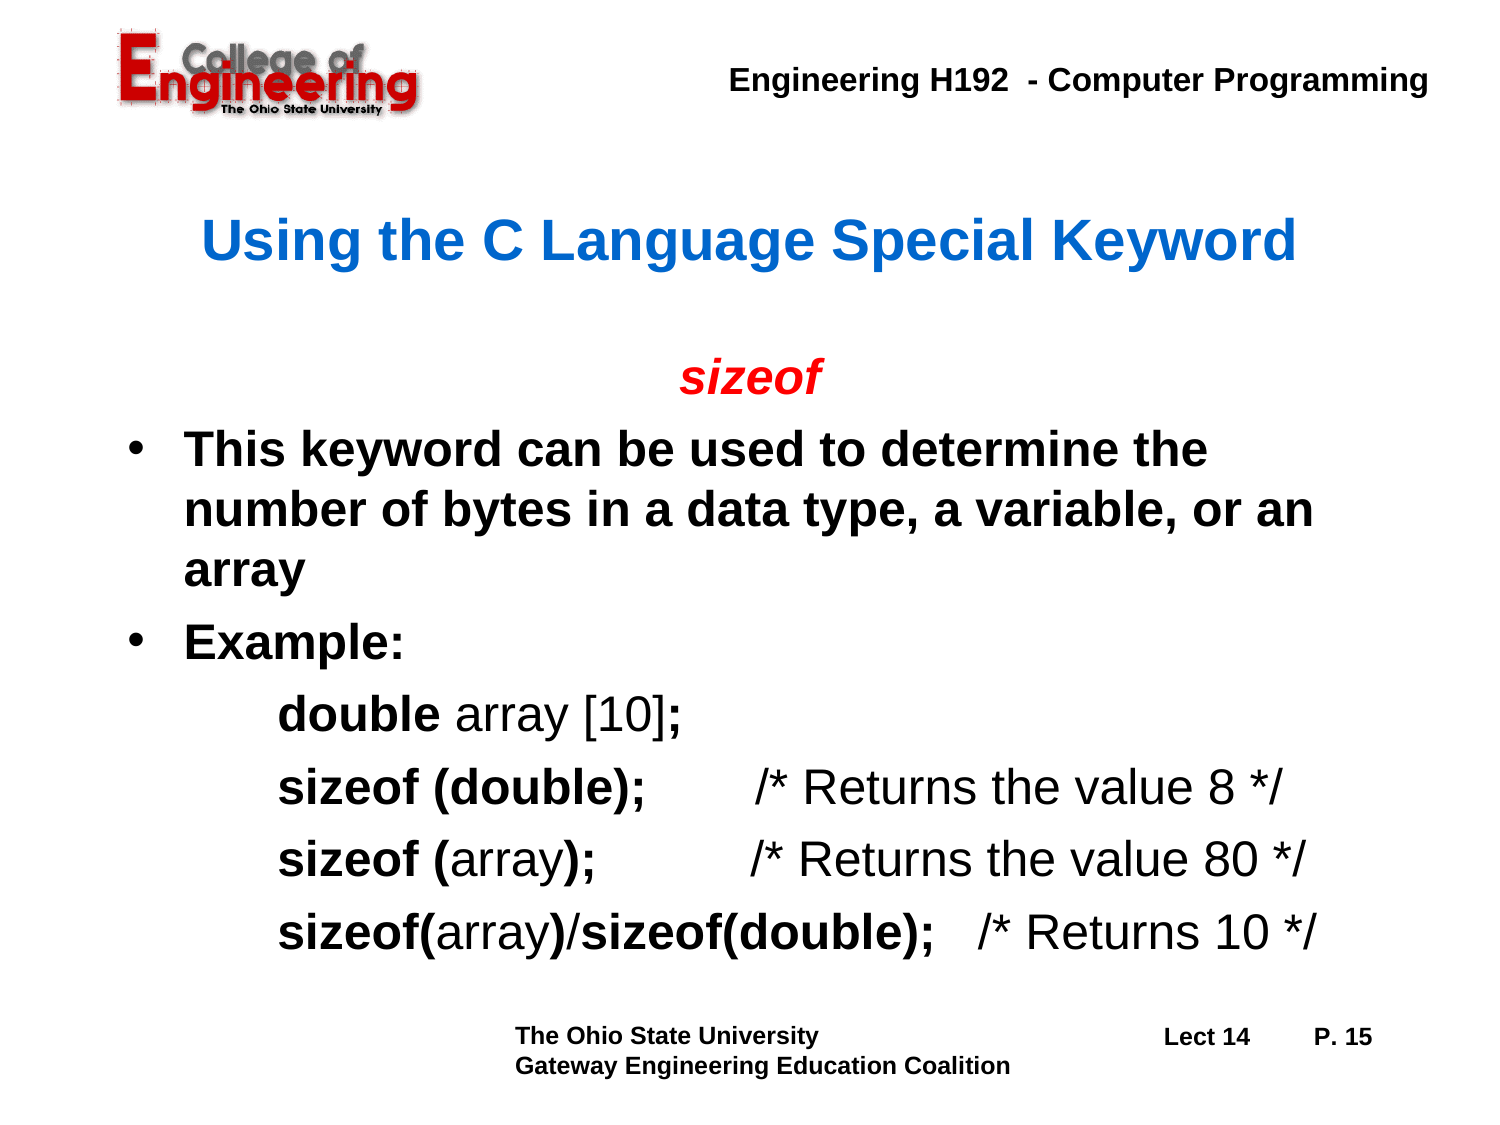

# Using the C Language Special Keyword
sizeof
This keyword can be used to determine the number of bytes in a data type, a variable, or an array
Example:
		double array [10];
		sizeof (double);	 /* Returns the value 8 */
		sizeof (array); /* Returns the value 80 */
		sizeof(array)/sizeof(double); /* Returns 10 */
15